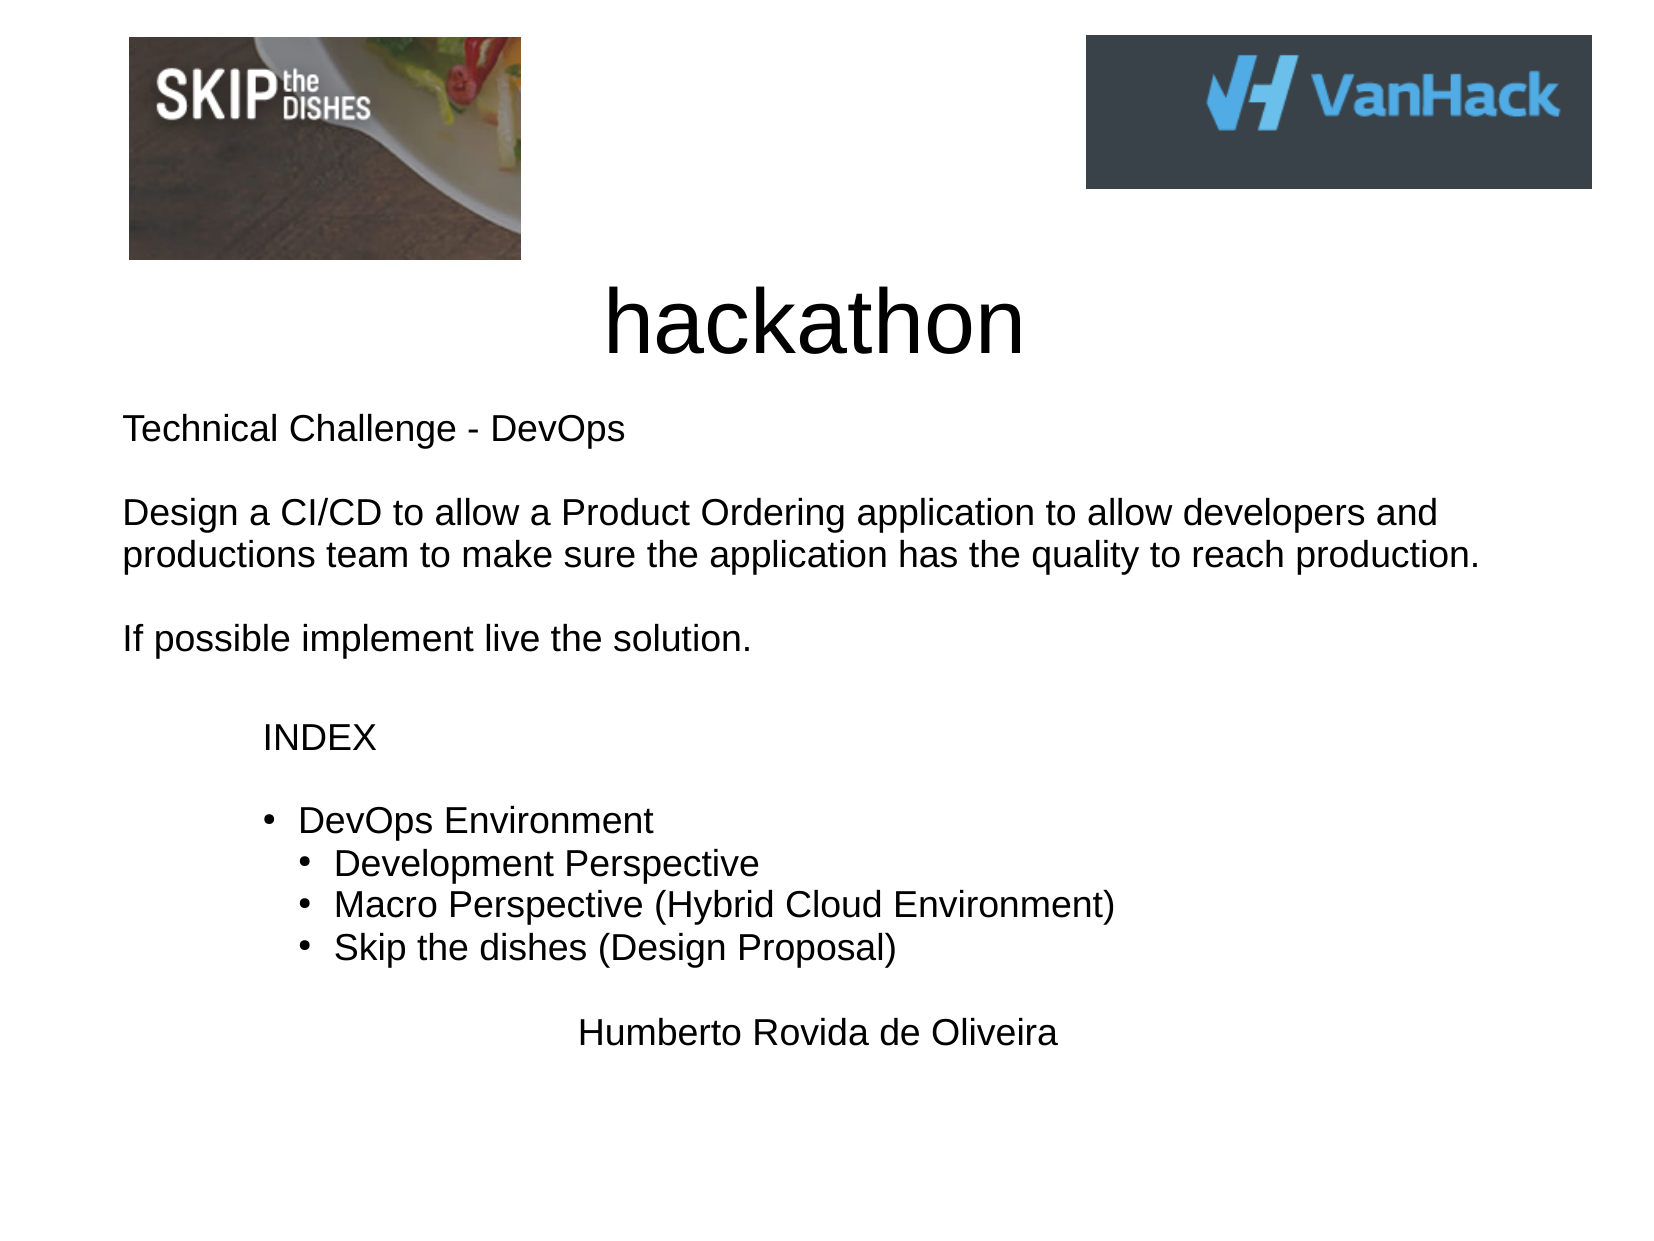

# hackathon
Technical Challenge - DevOps
Design a CI/CD to allow a Product Ordering application to allow developers and productions team to make sure the application has the quality to reach production.
If possible implement live the solution.
INDEX
DevOps Environment
Development Perspective
Macro Perspective (Hybrid Cloud Environment)
Skip the dishes (Design Proposal)
Humberto Rovida de Oliveira